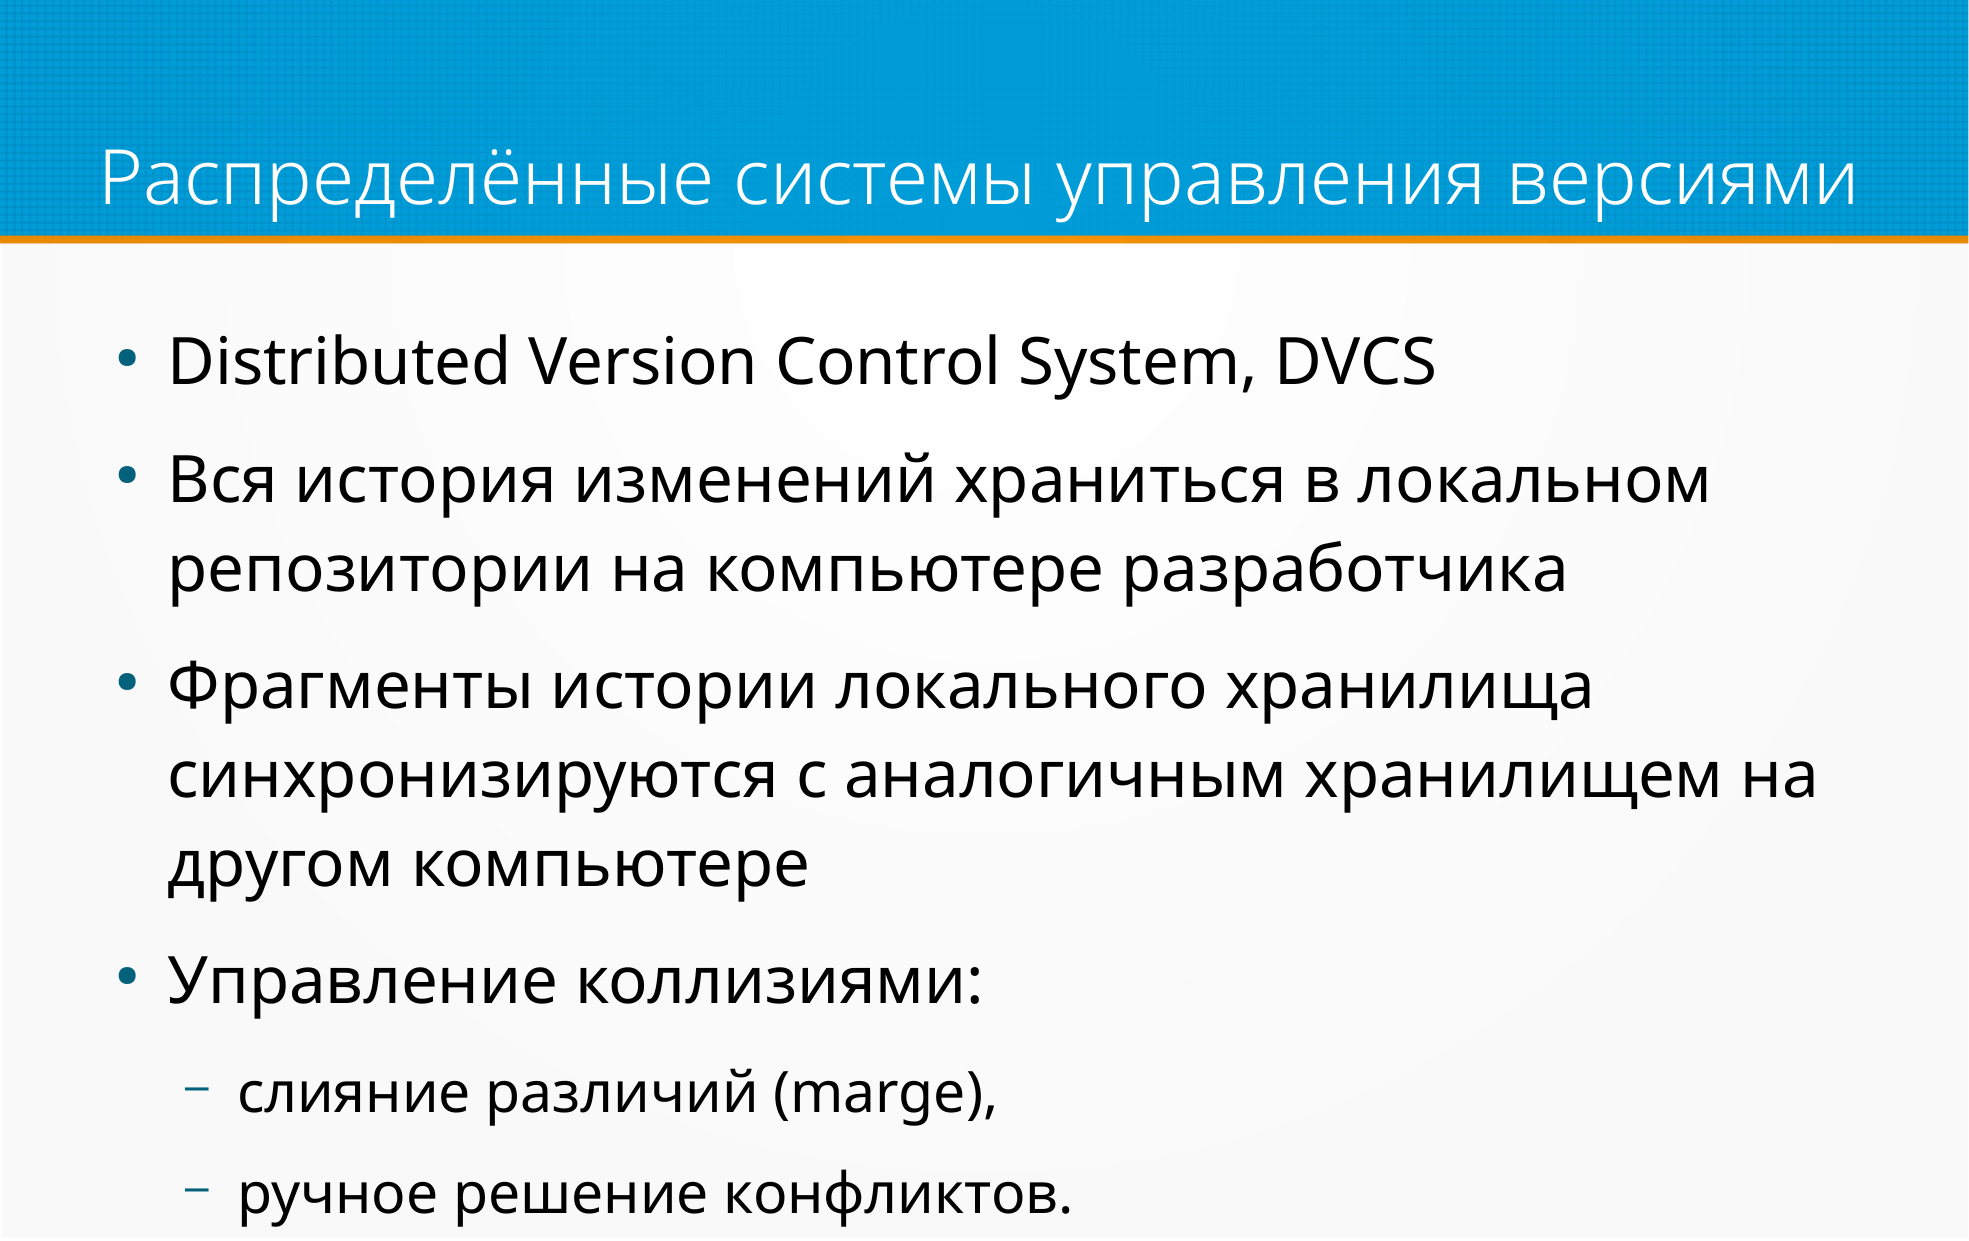

# Распределённые системы управления версиями
Distributed Version Control System, DVCS
Вся история изменений храниться в локальном репозитории на компьютере разработчика
Фрагменты истории локального хранилища синхронизируются с аналогичным хранилищем на другом компьютере
Управление коллизиями:
слияние различий (marge),
ручное решение конфликтов.